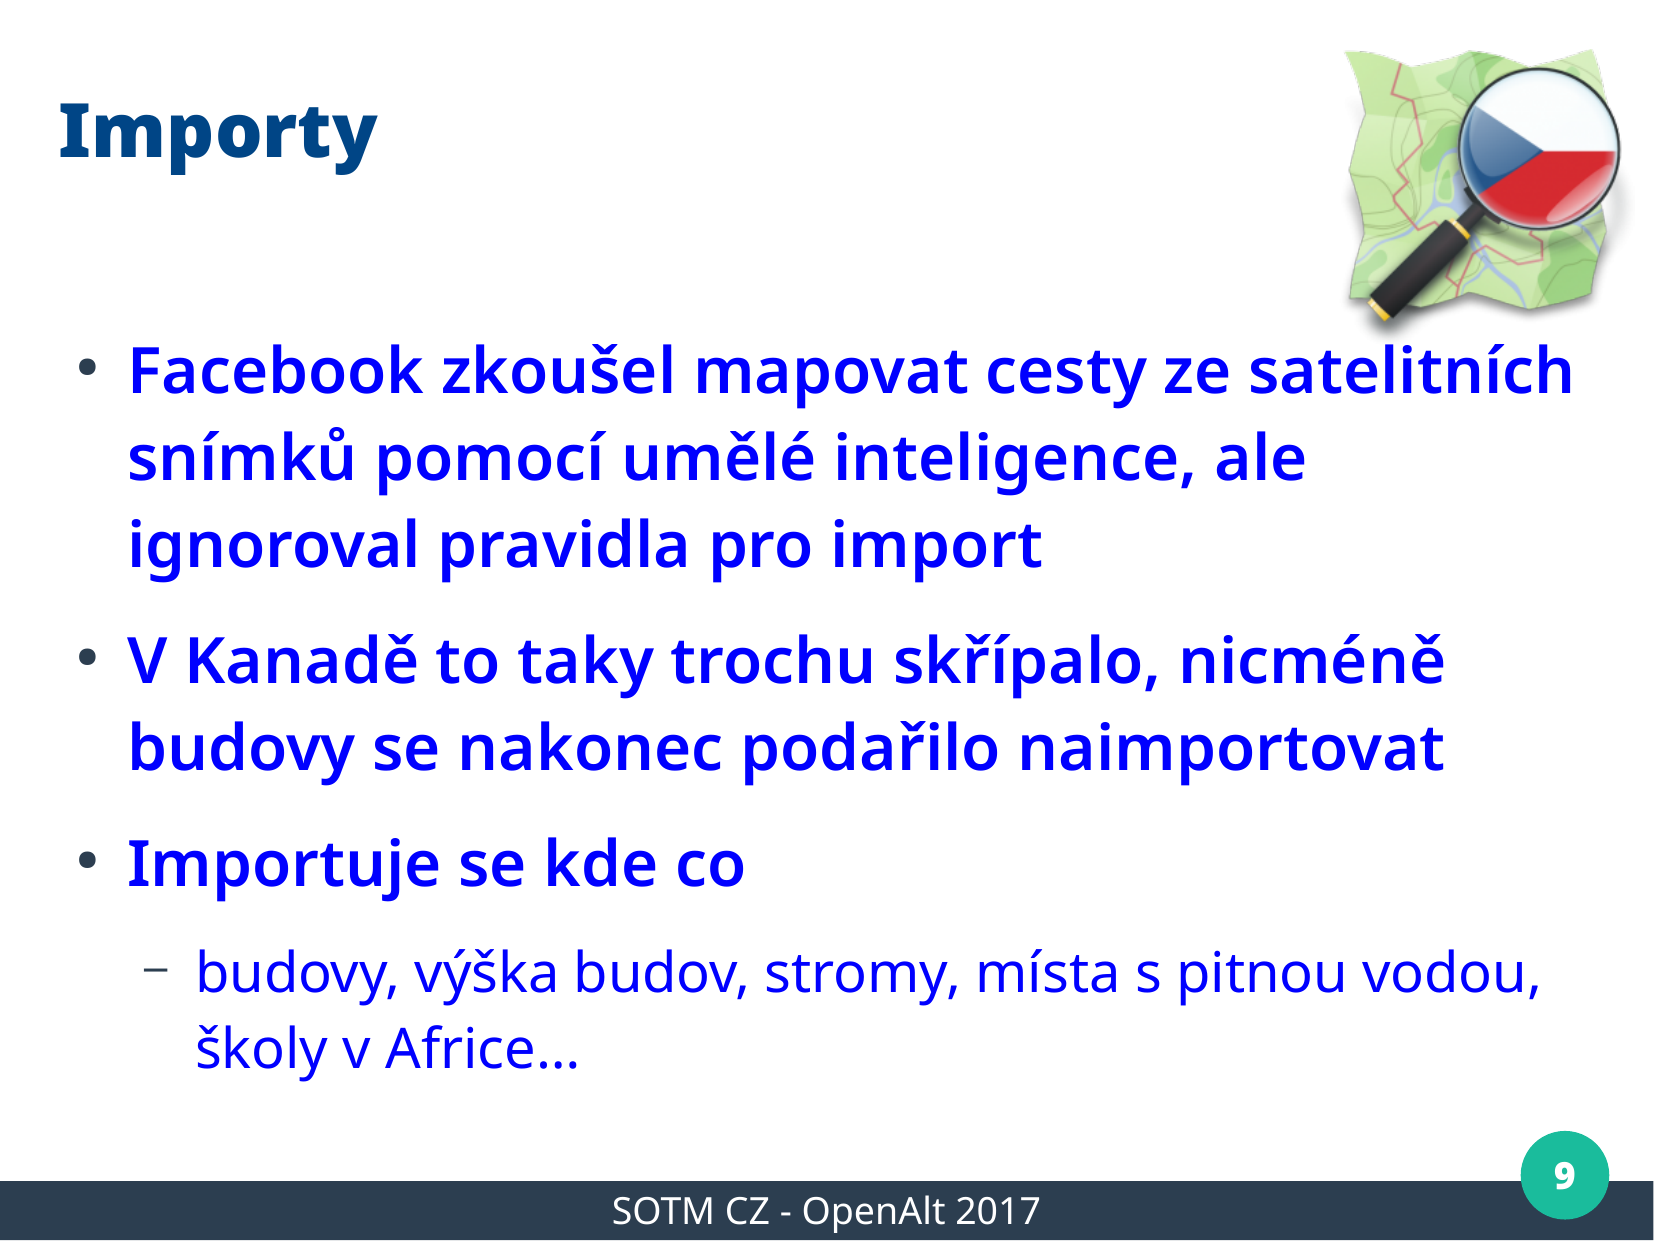

# Importy
Facebook zkoušel mapovat cesty ze satelitních snímků pomocí umělé inteligence, ale ignoroval pravidla pro import
V Kanadě to taky trochu skřípalo, nicméně budovy se nakonec podařilo naimportovat
Importuje se kde co
budovy, výška budov, stromy, místa s pitnou vodou, školy v Africe…
9
SOTM CZ - OpenAlt 2017